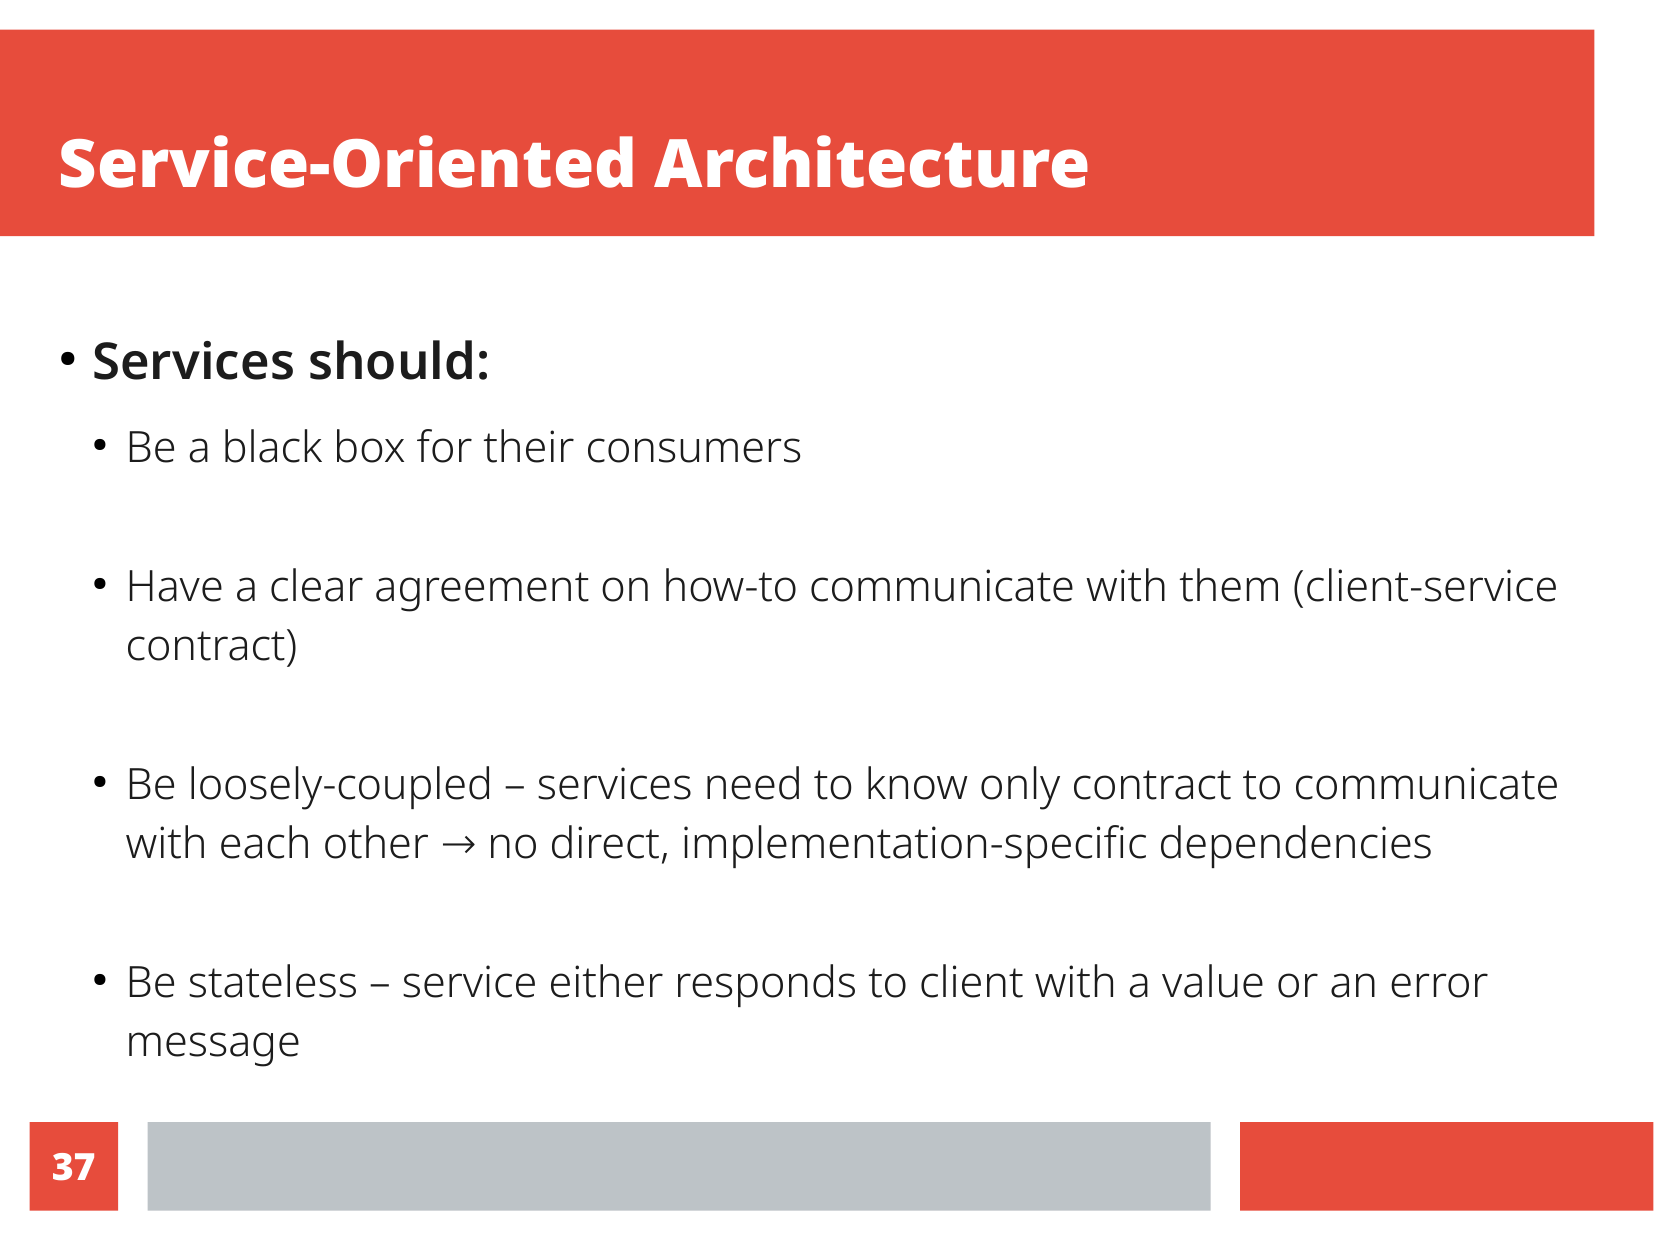

# Service-Oriented Architecture
Services should:
Be a black box for their consumers
Have a clear agreement on how-to communicate with them (client-service contract)
Be loosely-coupled – services need to know only contract to communicate with each other → no direct, implementation-specific dependencies
Be stateless – service either responds to client with a value or an error message
37